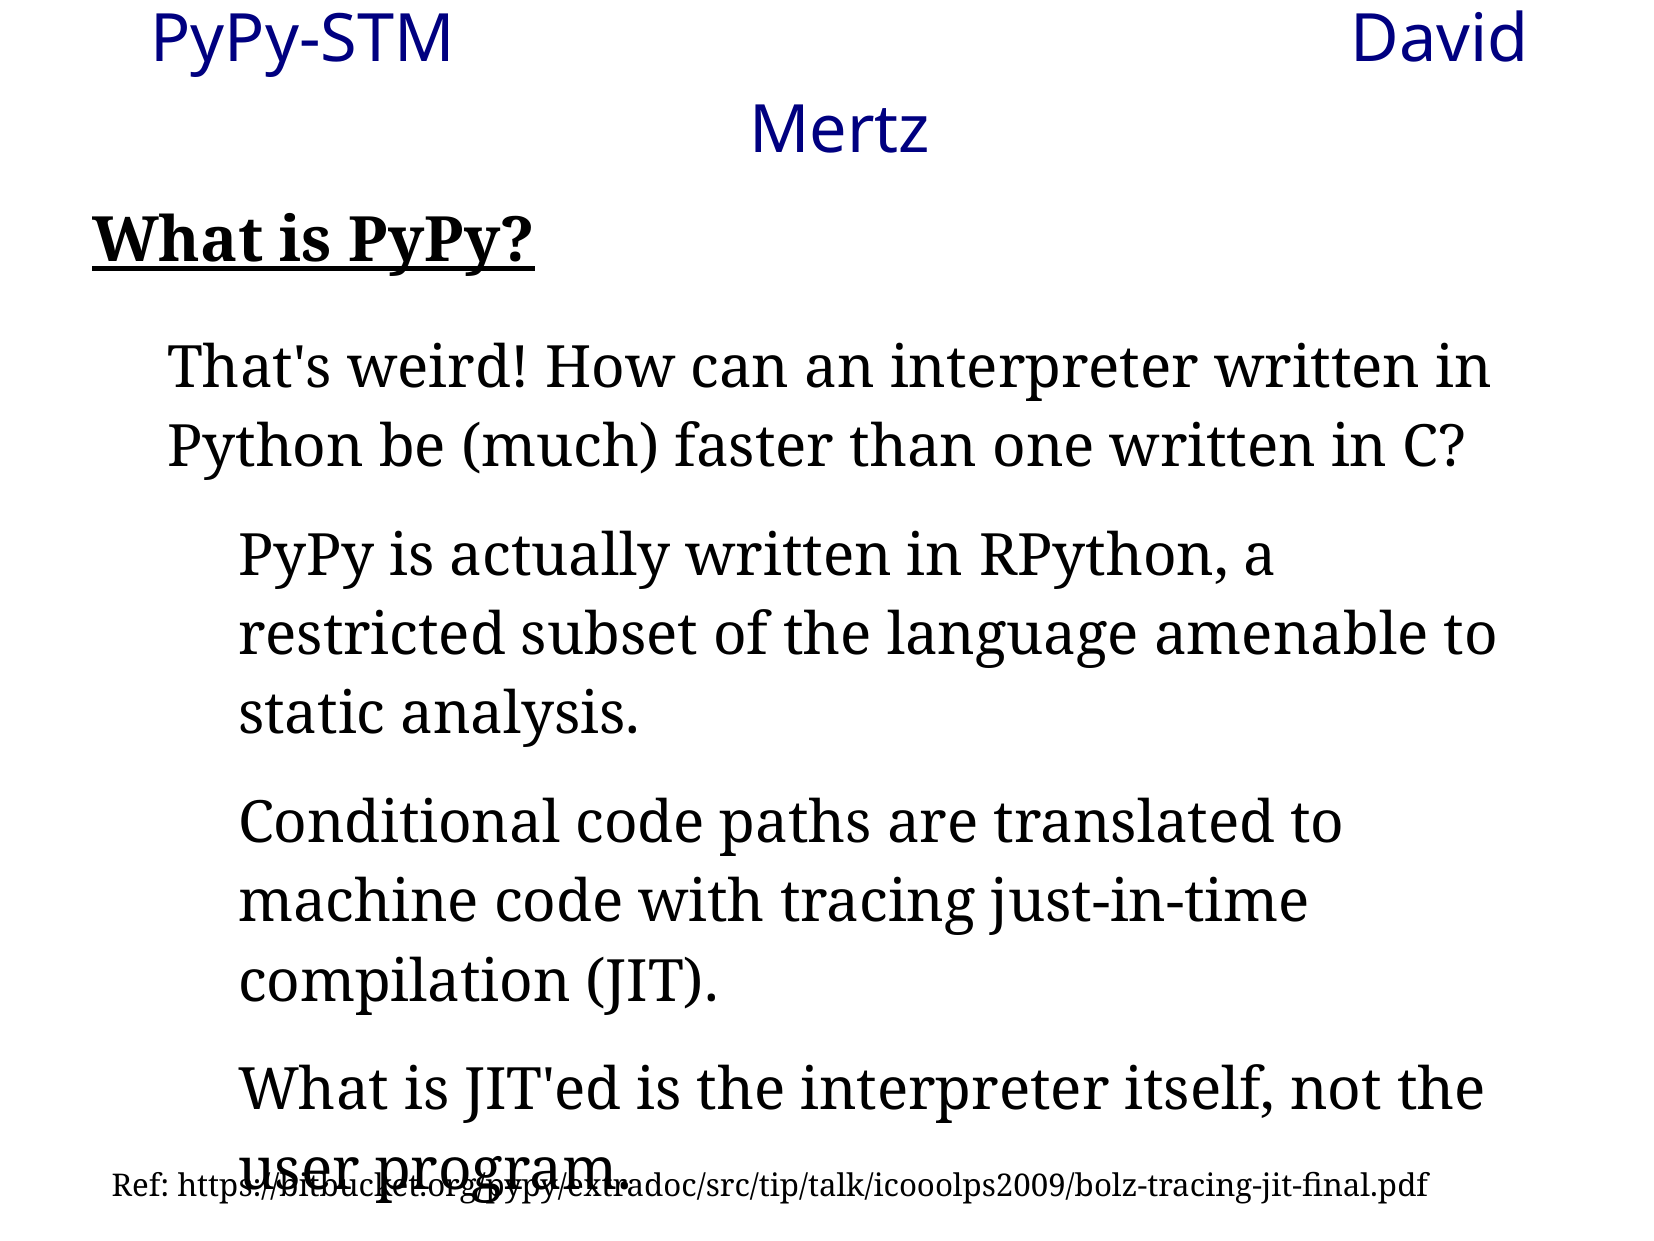

PyPy-STM												David Mertz
# What is PyPy?
That's weird! How can an interpreter written in Python be (much) faster than one written in C?
PyPy is actually written in RPython, a restricted subset of the language amenable to static analysis.
Conditional code paths are translated to machine code with tracing just-in-time compilation (JIT).
What is JIT'ed is the interpreter itself, not the user program.
Ref: https://bitbucket.org/pypy/extradoc/src/tip/talk/icooolps2009/bolz-tracing-jit-final.pdf